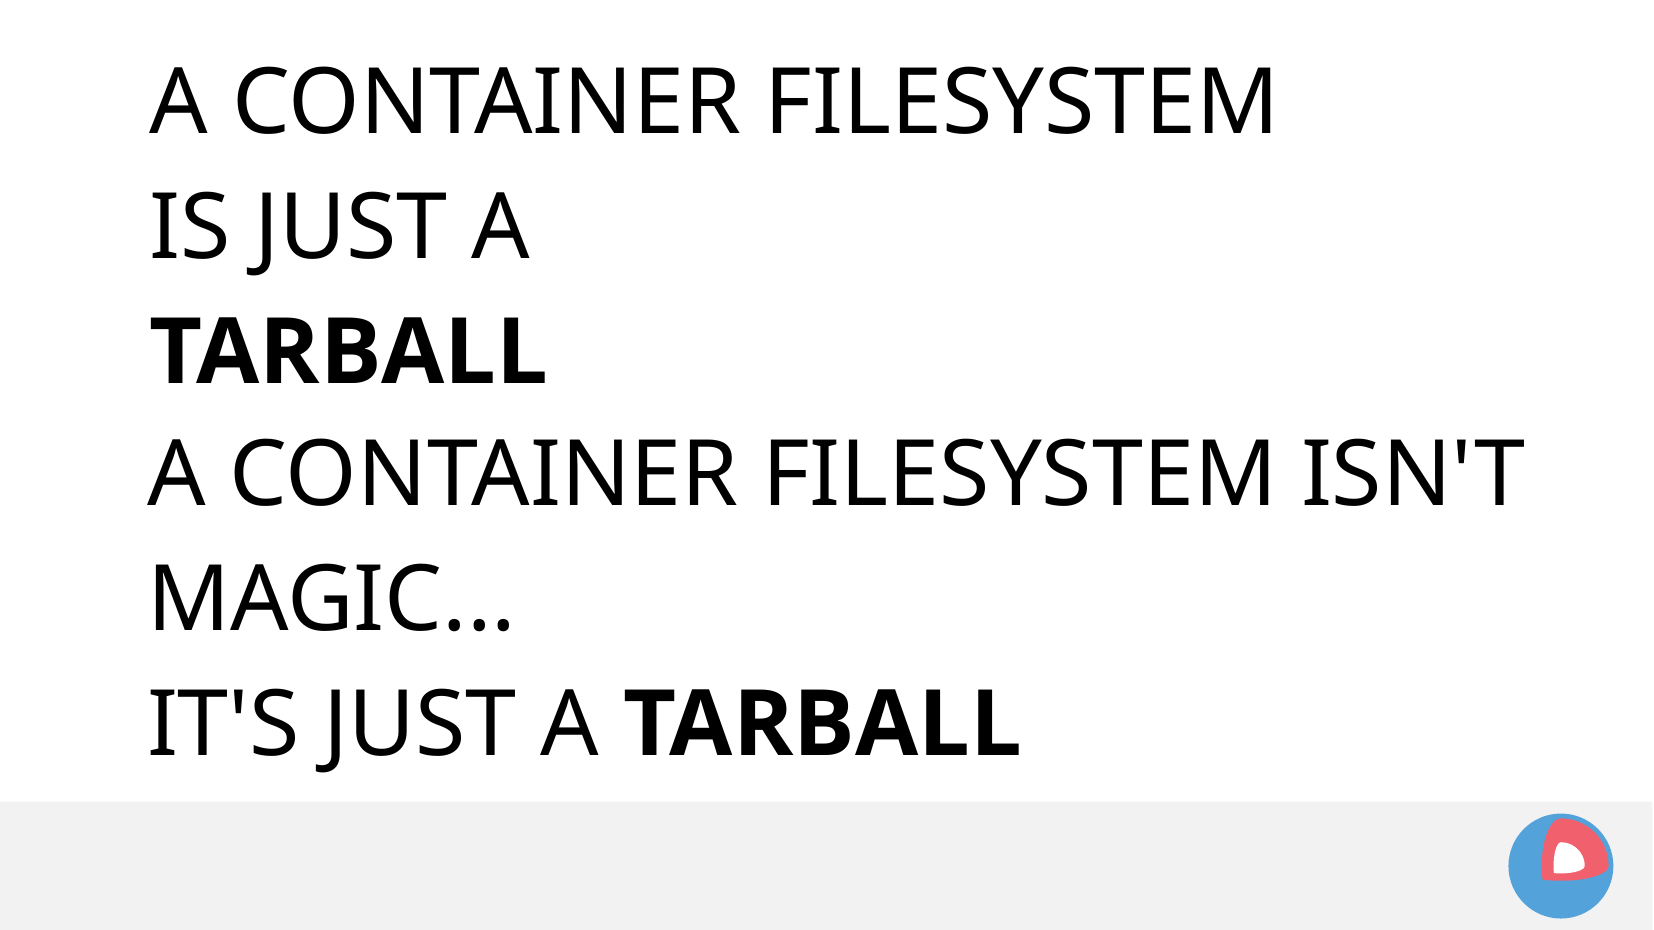

A CONTAINER FILESYSTEM
IS JUST A
TARBALL
A CONTAINER FILESYSTEM ISN'T
MAGIC...
IT'S JUST A TARBALL